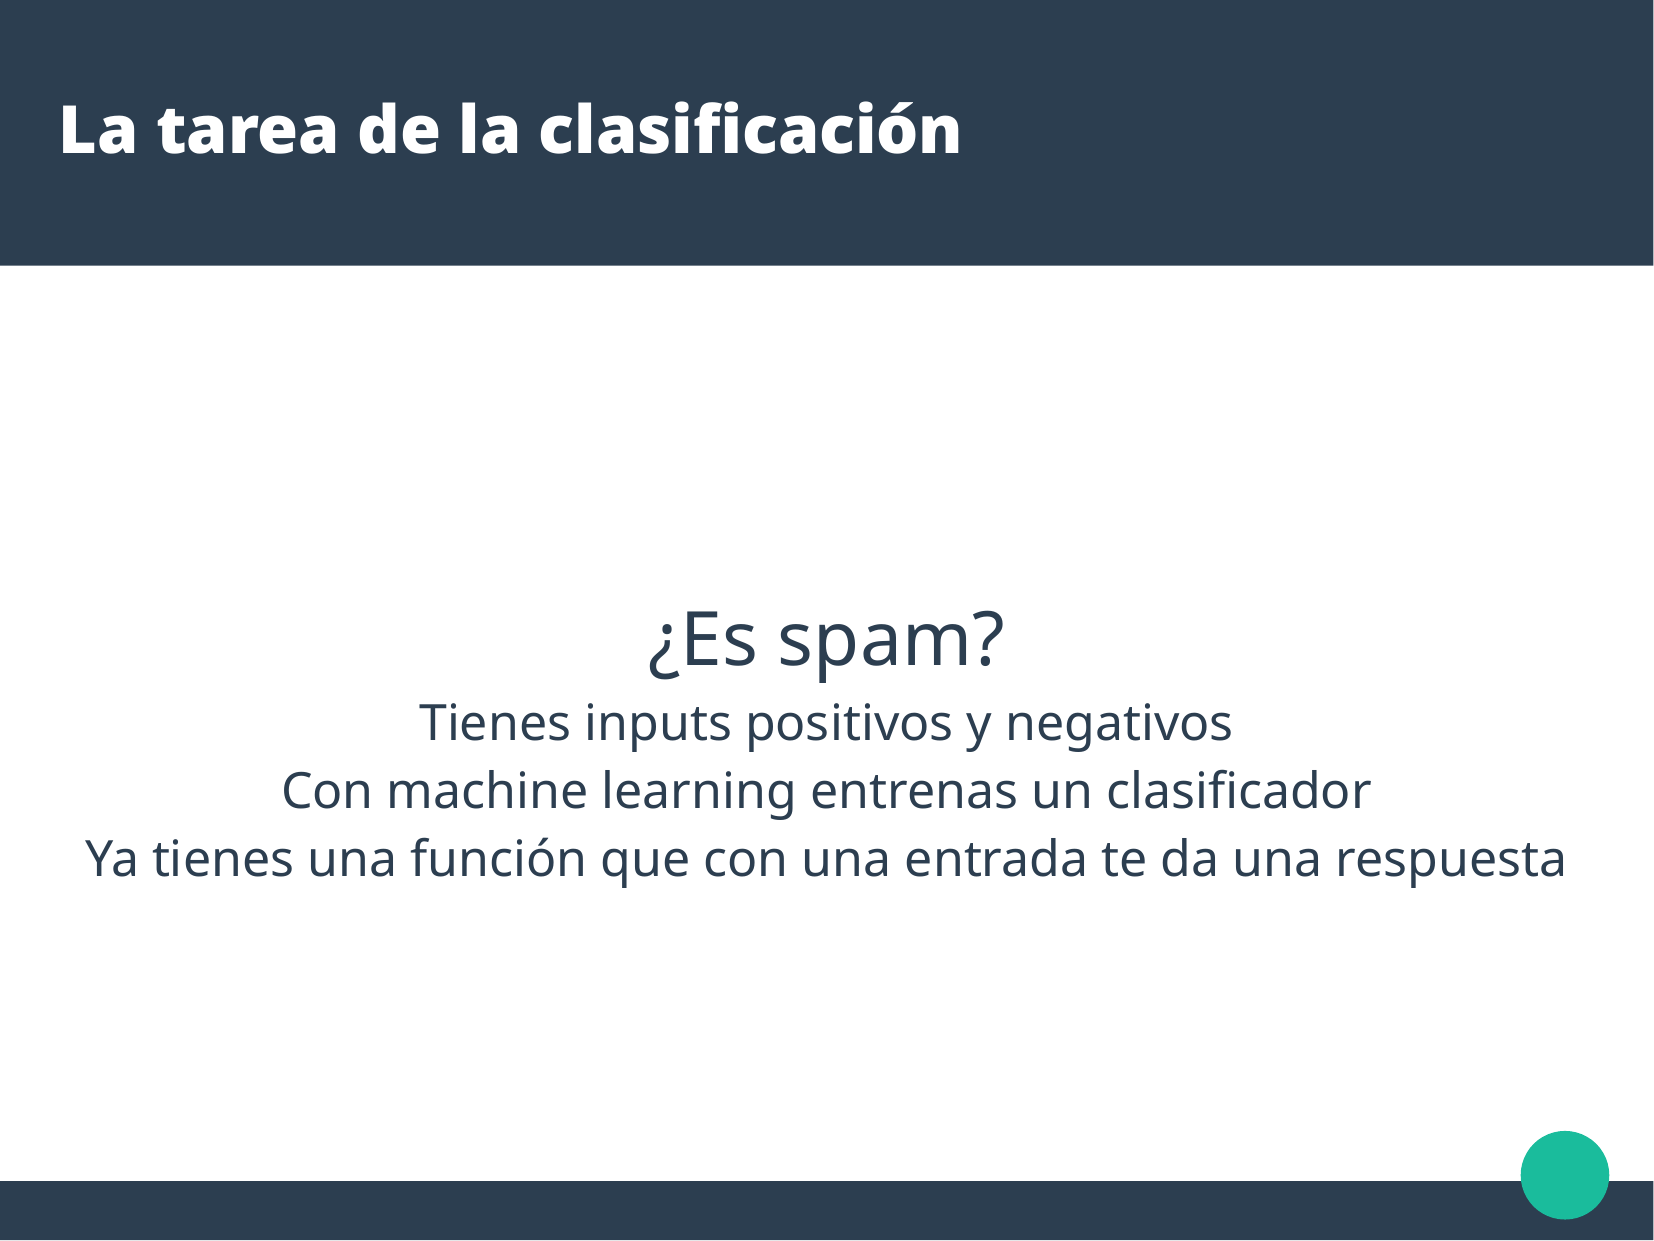

# La tarea de la clasificación
¿Es spam?
Tienes inputs positivos y negativos
Con machine learning entrenas un clasificador
Ya tienes una función que con una entrada te da una respuesta